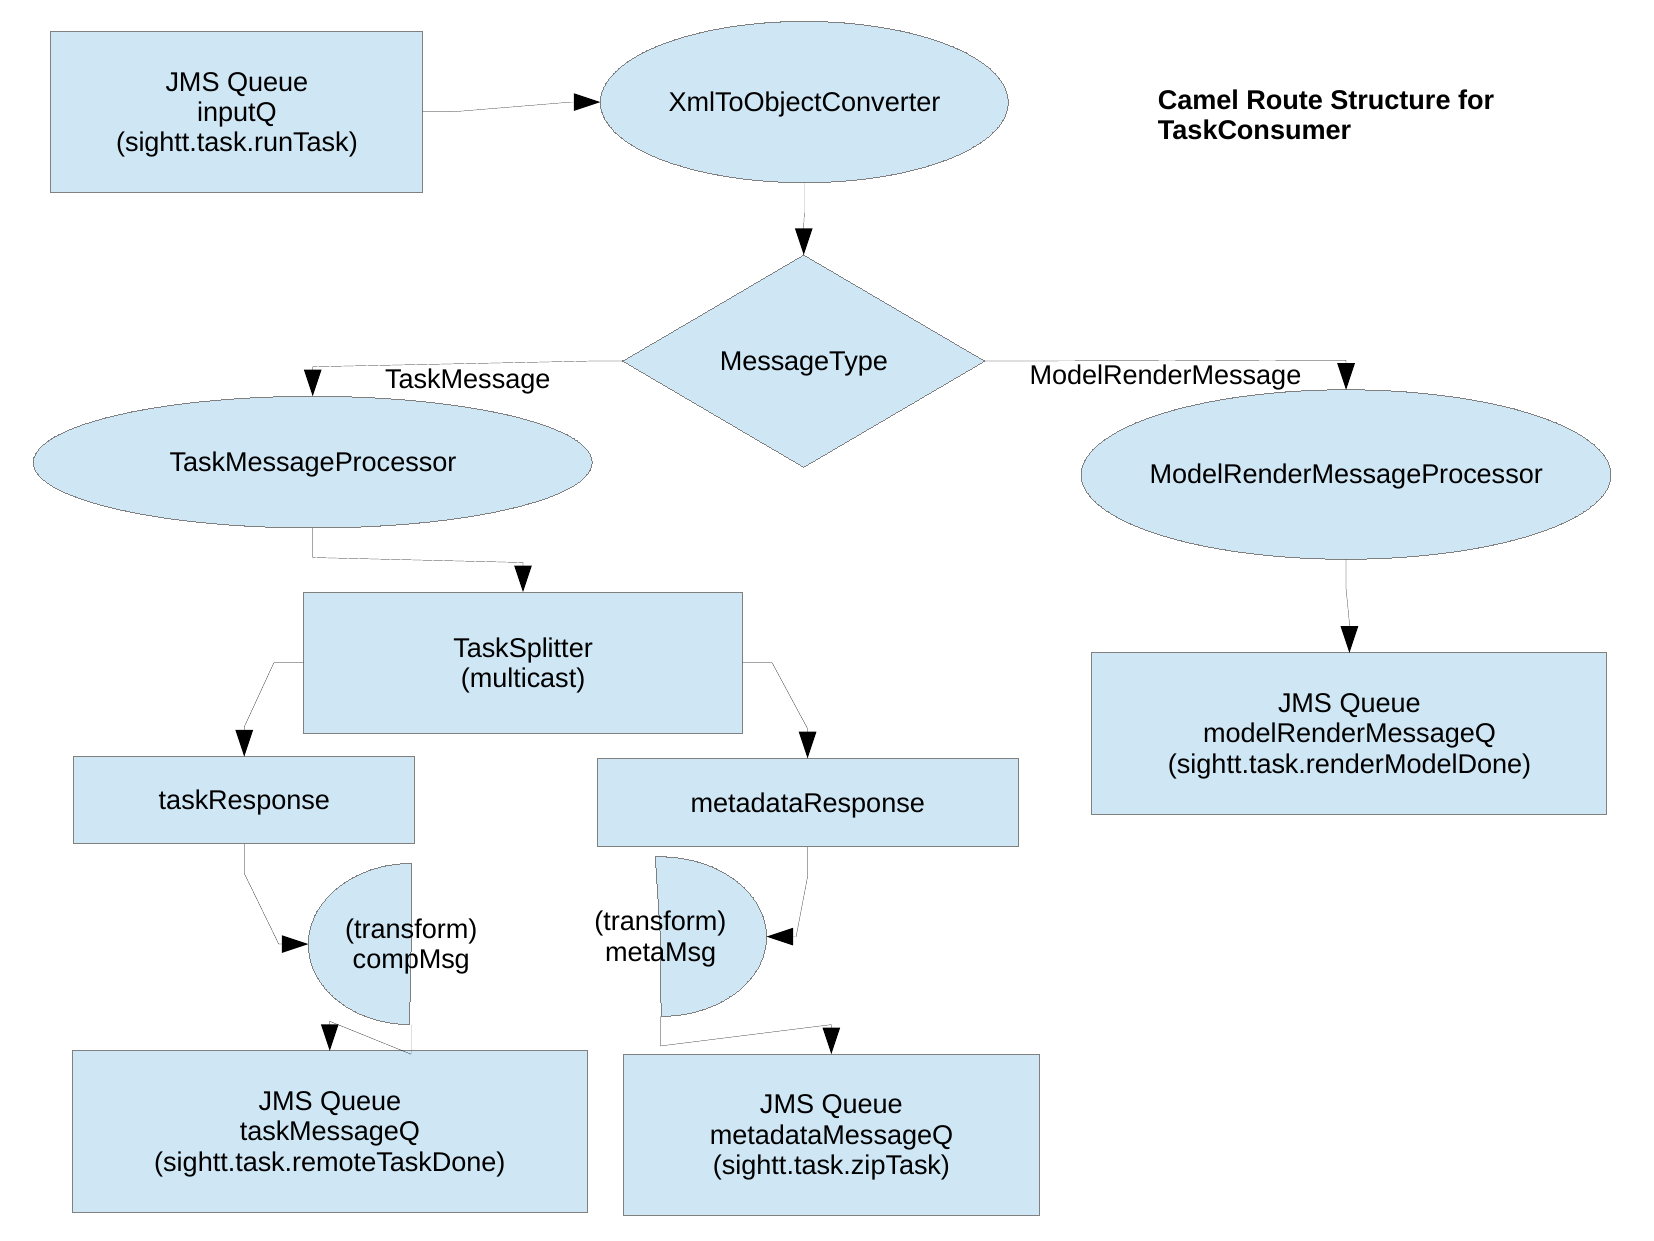

XmlToObjectConverter
JMS Queue
inputQ
(sightt.task.runTask)
Camel Route Structure for
TaskConsumer
MessageType
ModelRenderMessageProcessor
TaskMessageProcessor
TaskSplitter
(multicast)
JMS Queue
modelRenderMessageQ
(sightt.task.renderModelDone)
taskResponse
metadataResponse
(transform)
metaMsg
(transform)
compMsg
JMS Queue
taskMessageQ
(sightt.task.remoteTaskDone)
JMS Queue
metadataMessageQ
(sightt.task.zipTask)